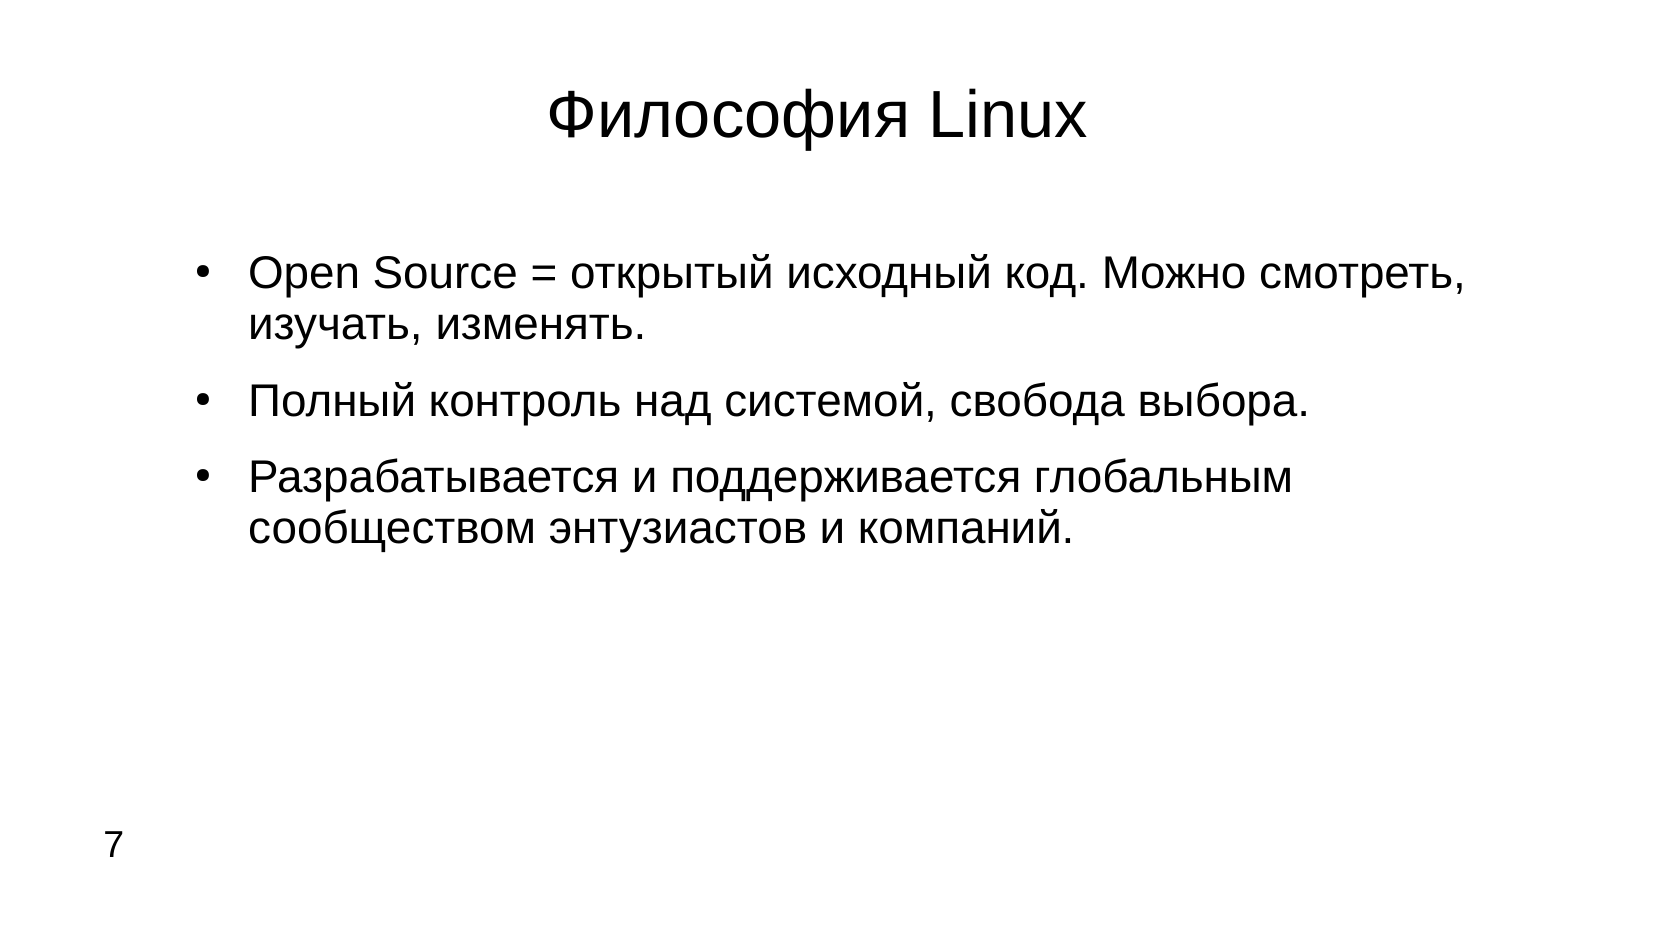

# Философия Linux
Open Source = открытый исходный код. Можно смотреть, изучать, изменять.
Полный контроль над системой, свобода выбора.
Разрабатывается и поддерживается глобальным сообществом энтузиастов и компаний.